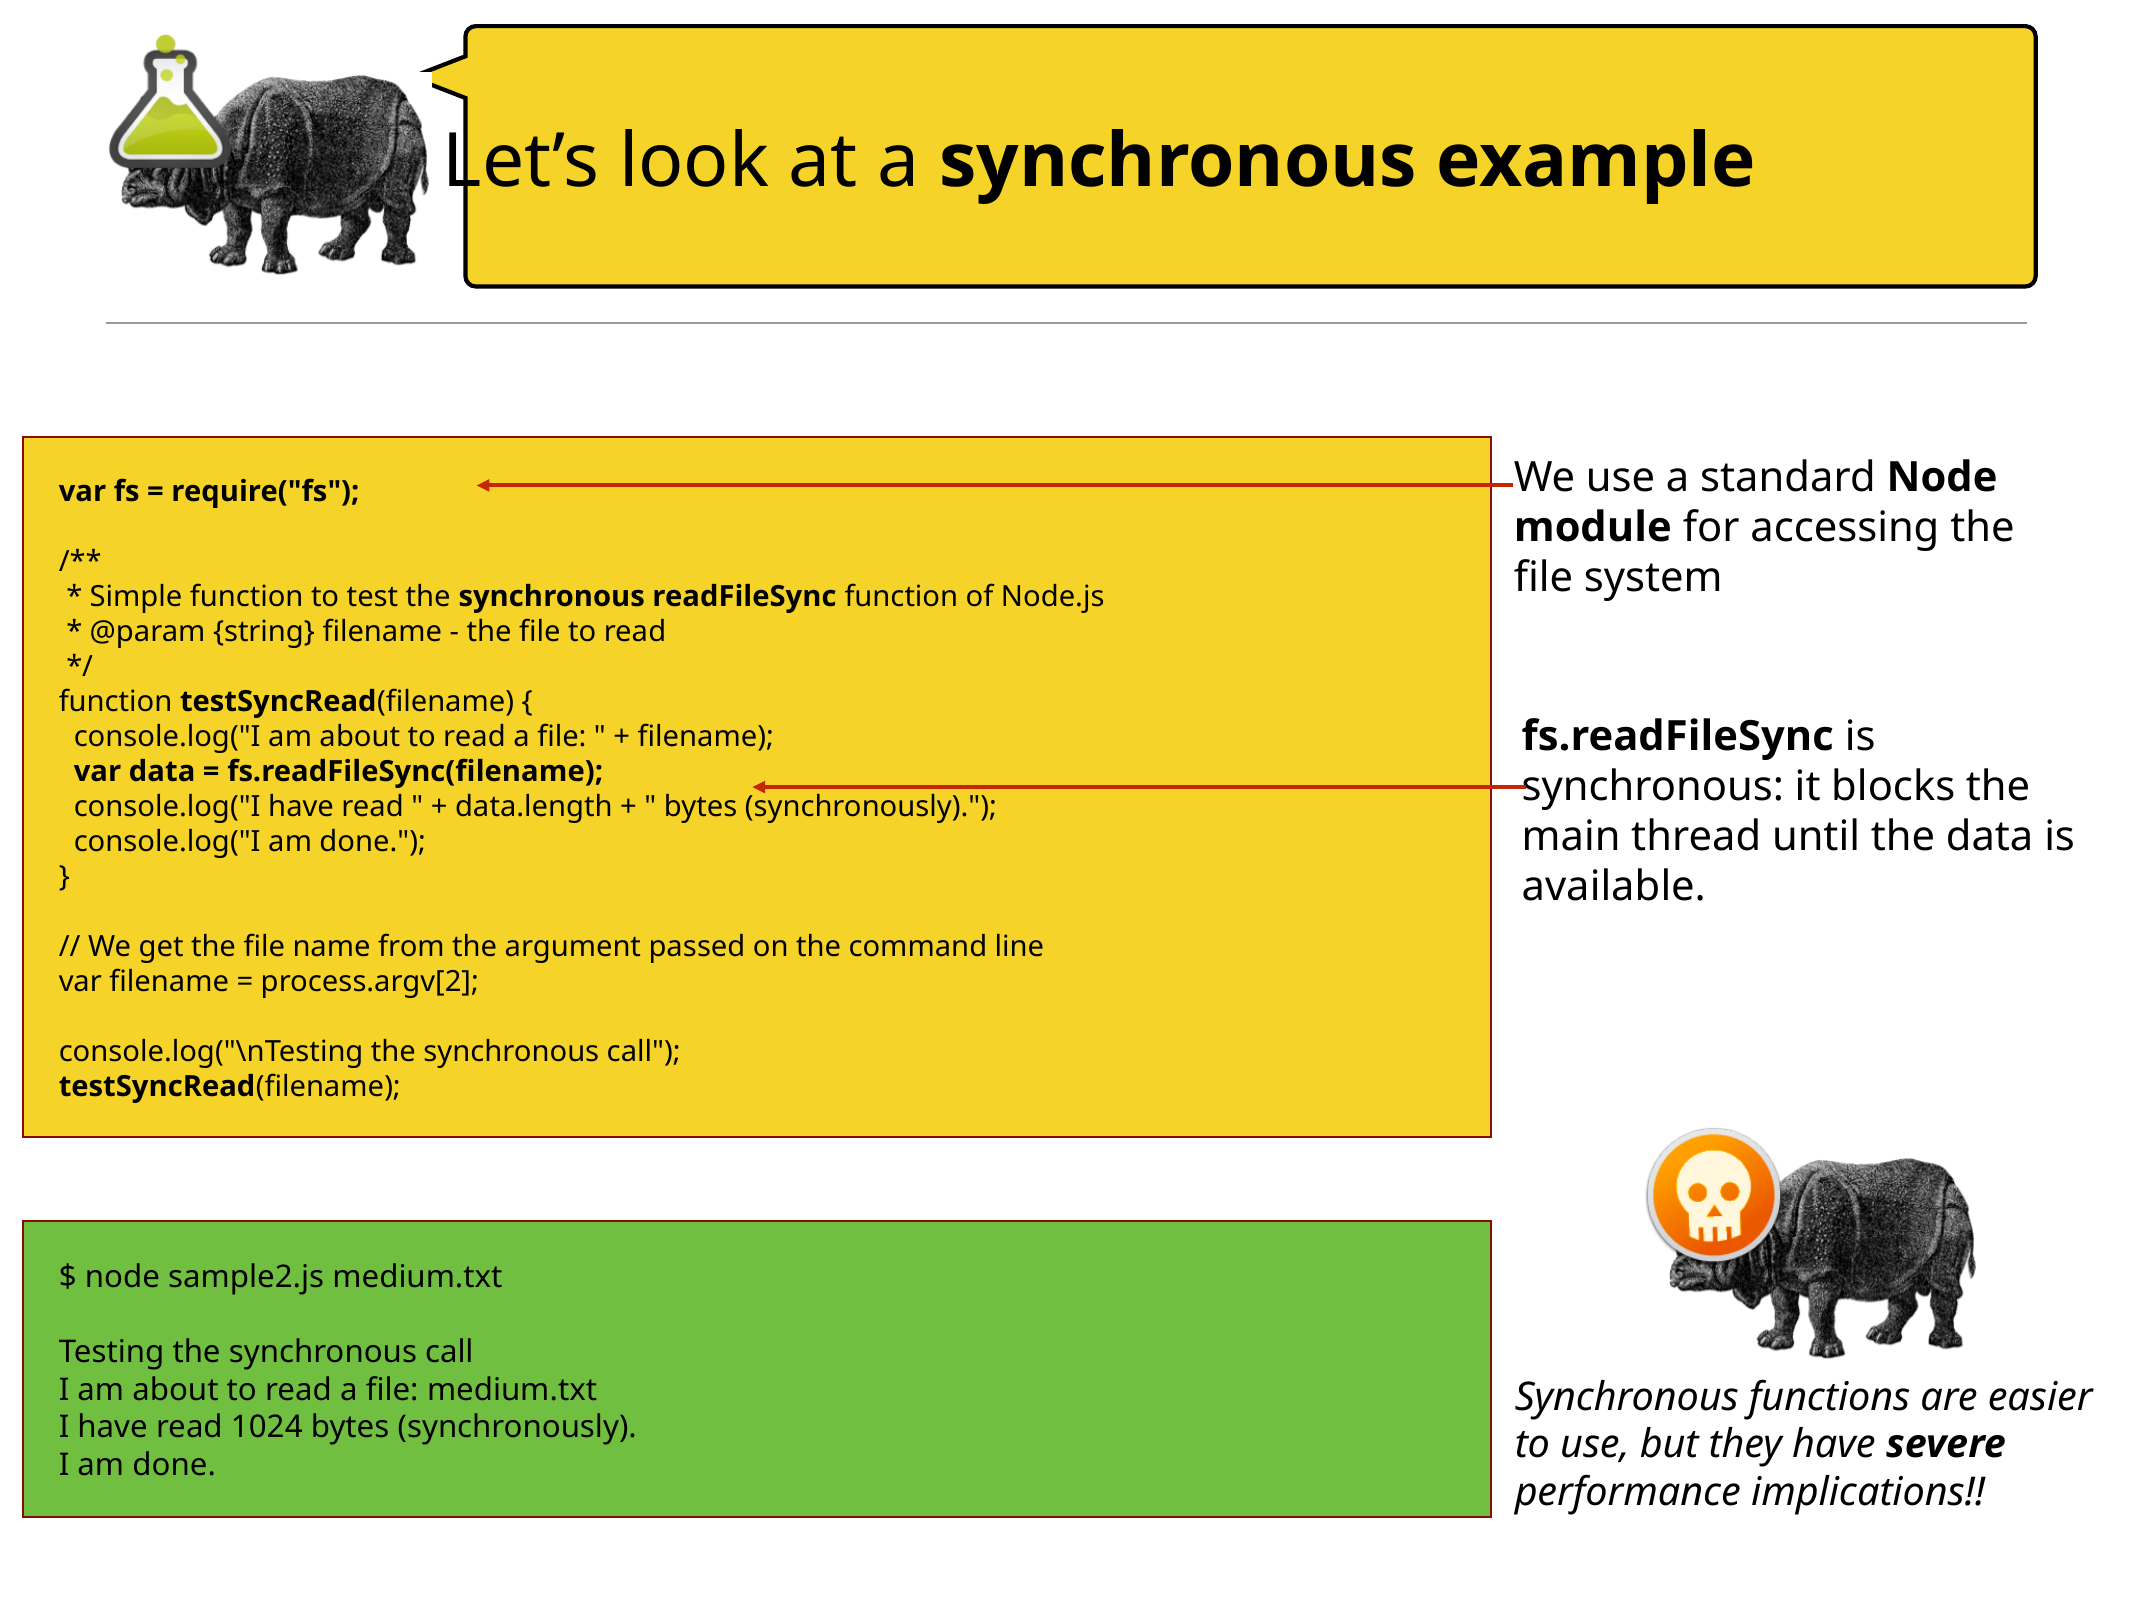

Let’s look at a synchronous example
var fs = require("fs");
/**
 * Simple function to test the synchronous readFileSync function of Node.js
 * @param {string} filename - the file to read
 */
function testSyncRead(filename) {
 console.log("I am about to read a file: " + filename);
 var data = fs.readFileSync(filename);
 console.log("I have read " + data.length + " bytes (synchronously).");
 console.log("I am done.");
}
// We get the file name from the argument passed on the command line
var filename = process.argv[2];
console.log("\nTesting the synchronous call");
testSyncRead(filename);
We use a standard Node module for accessing the file system
fs.readFileSync is synchronous: it blocks the main thread until the data is available.
$ node sample2.js medium.txt
Testing the synchronous call
I am about to read a file: medium.txt
I have read 1024 bytes (synchronously).
I am done.
Synchronous functions are easier to use, but they have severe performance implications!!